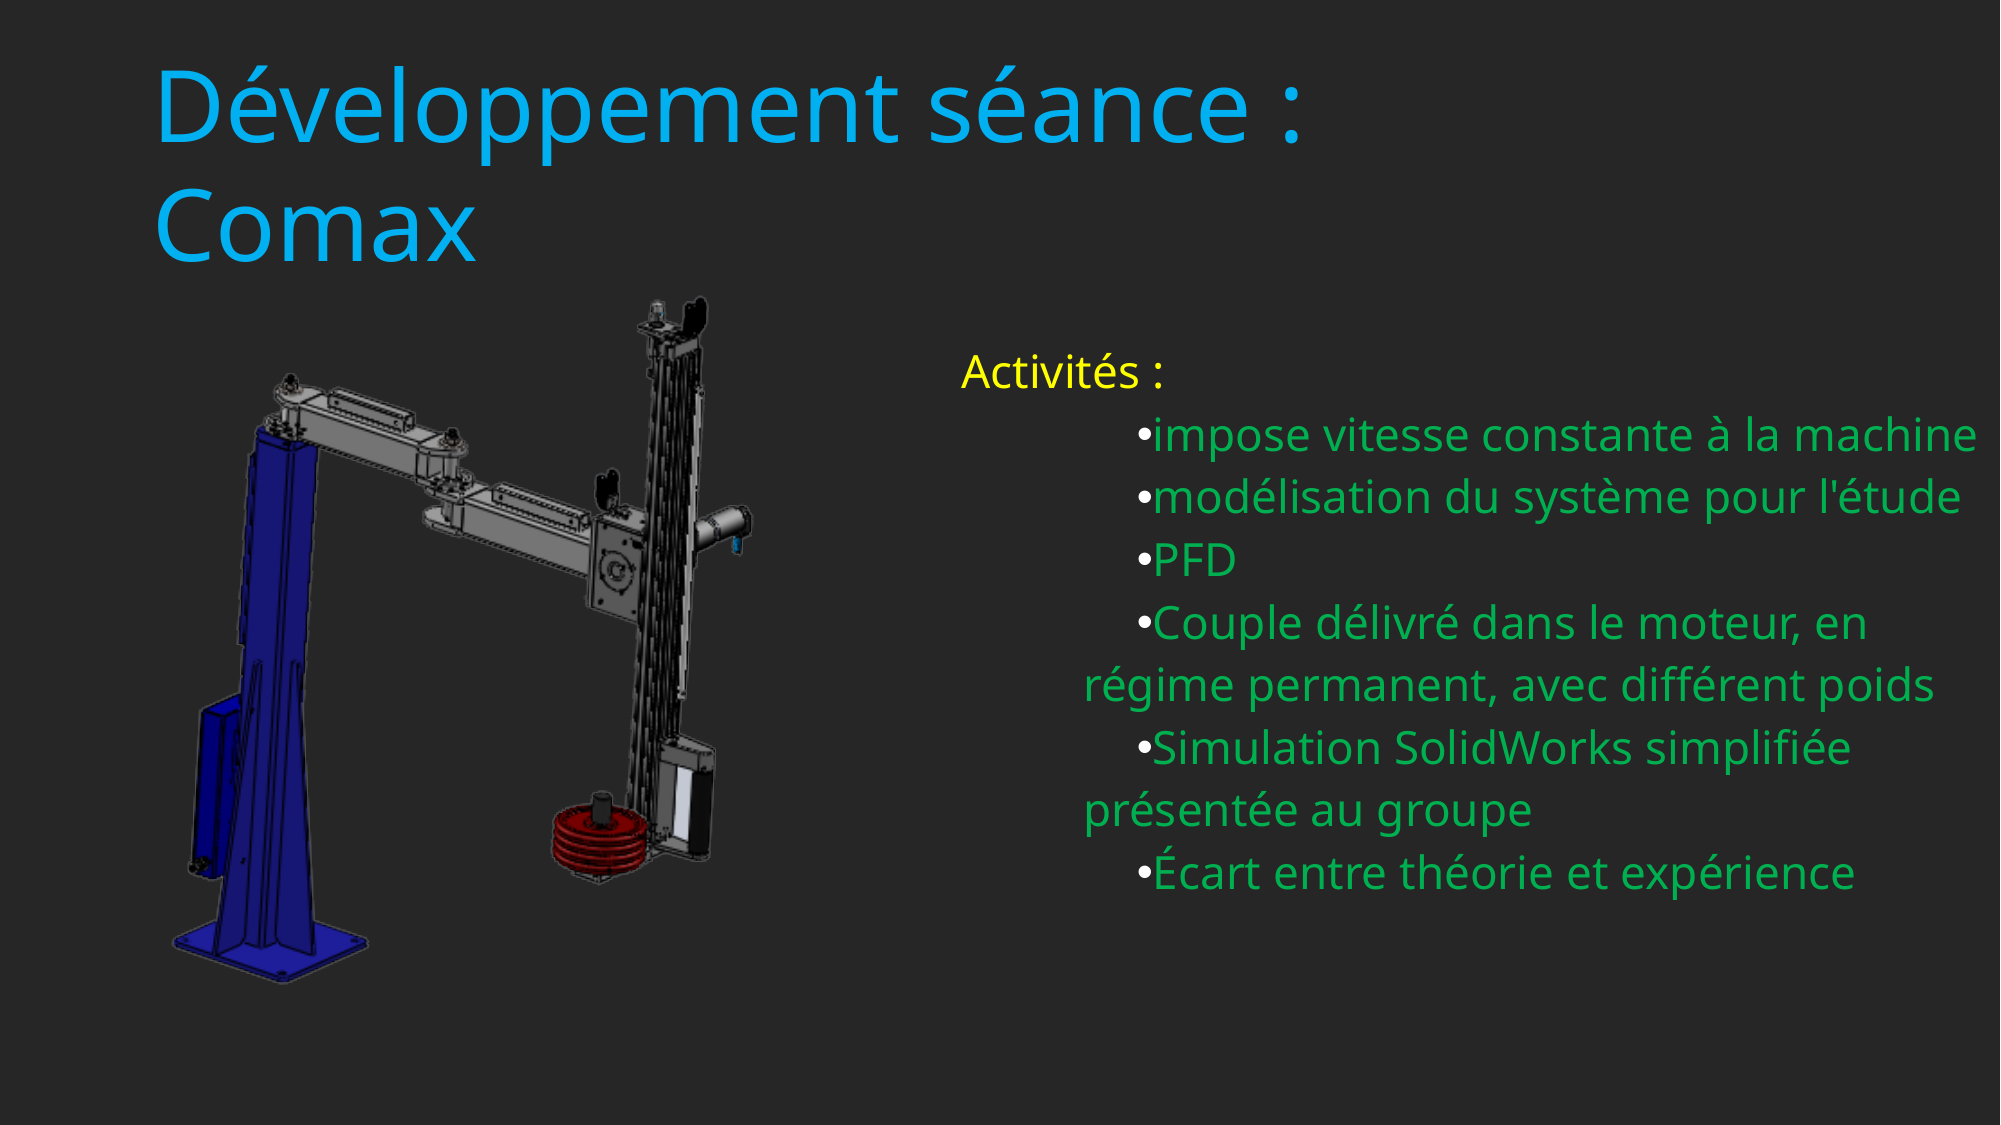

Développement séance :
Comax
Activités :
impose vitesse constante à la machine
modélisation du système pour l'étude
PFD
Couple délivré dans le moteur, en régime permanent, avec différent poids
Simulation SolidWorks simplifiée présentée au groupe
Écart entre théorie et expérience